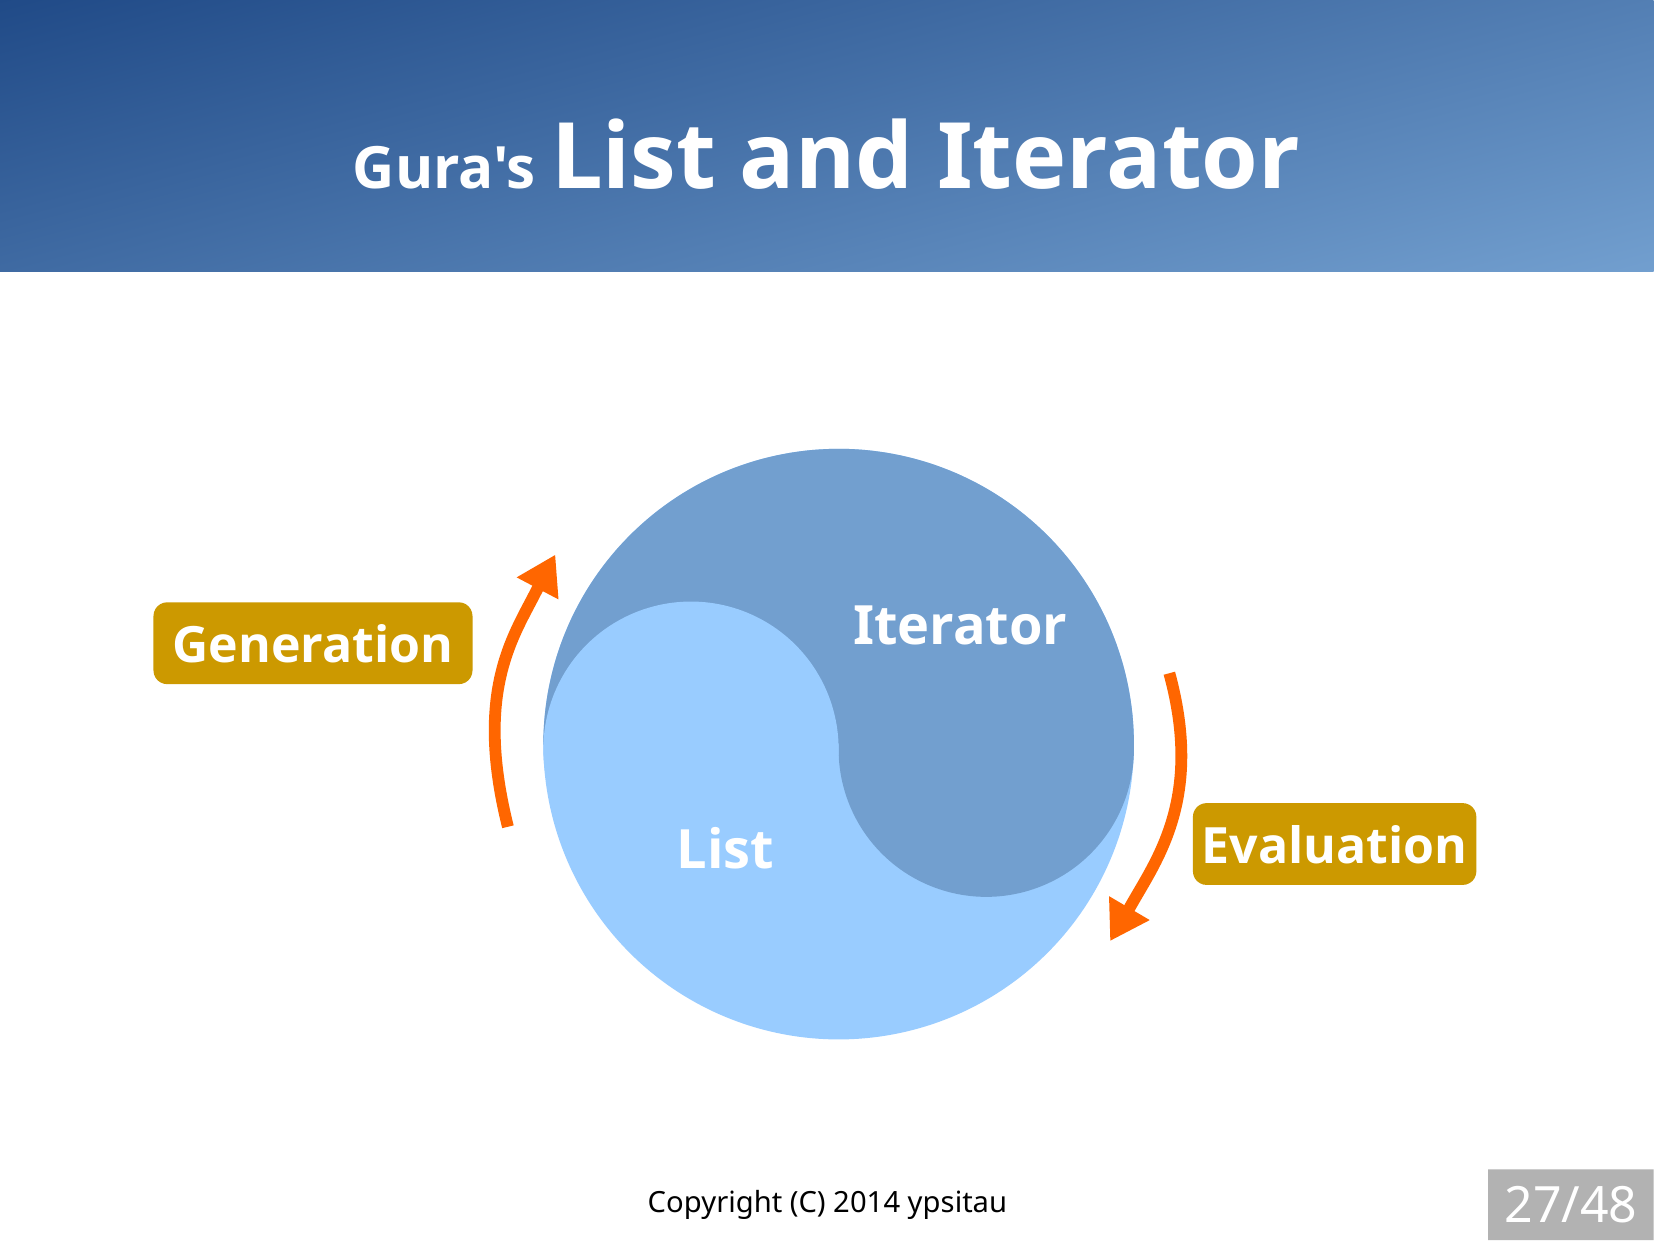

# Gura's List and Iterator
Iterator
Generation
List
Evaluation
27
Copyright (C) 2014 ypsitau